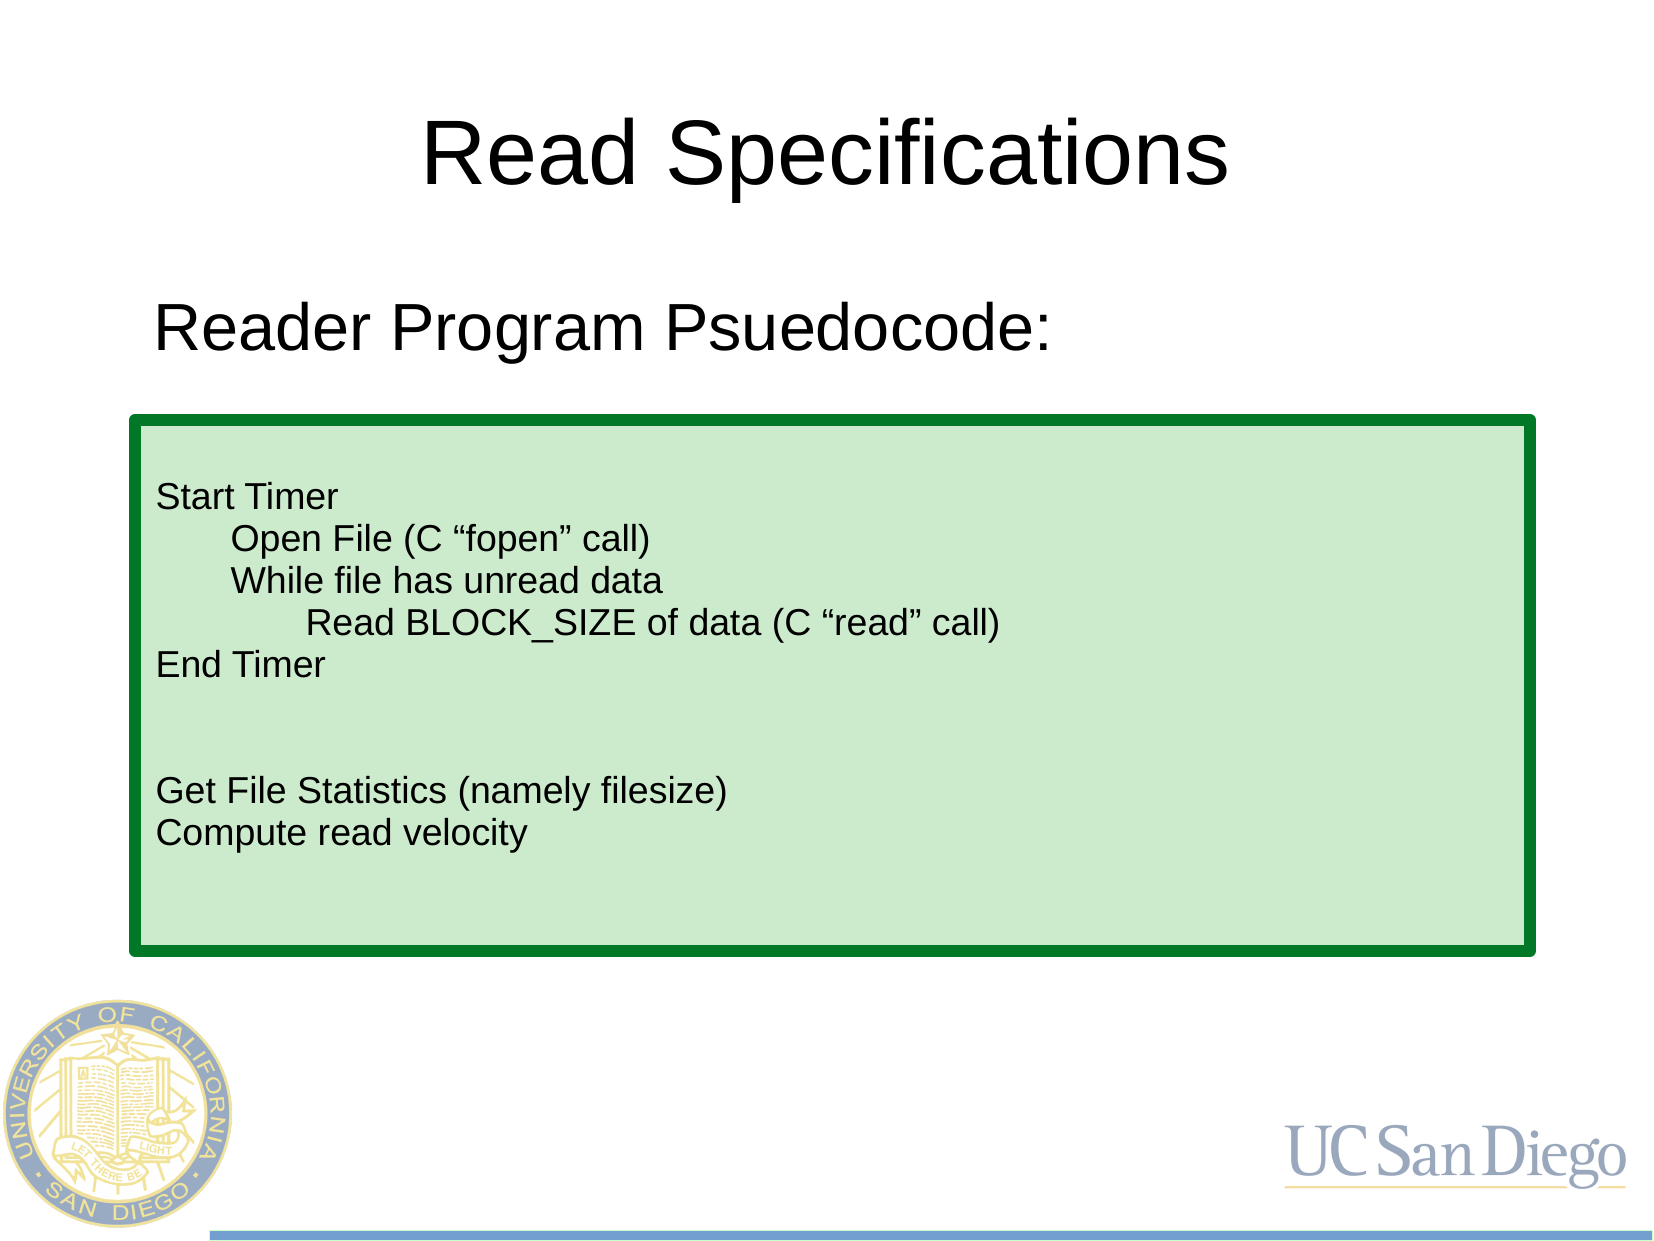

# Read Specifications
Reader Program Psuedocode:
Start Timer
	Open File (C “fopen” call)
	While file has unread data
		Read BLOCK_SIZE of data (C “read” call)
End Timer
Get File Statistics (namely filesize)
Compute read velocity